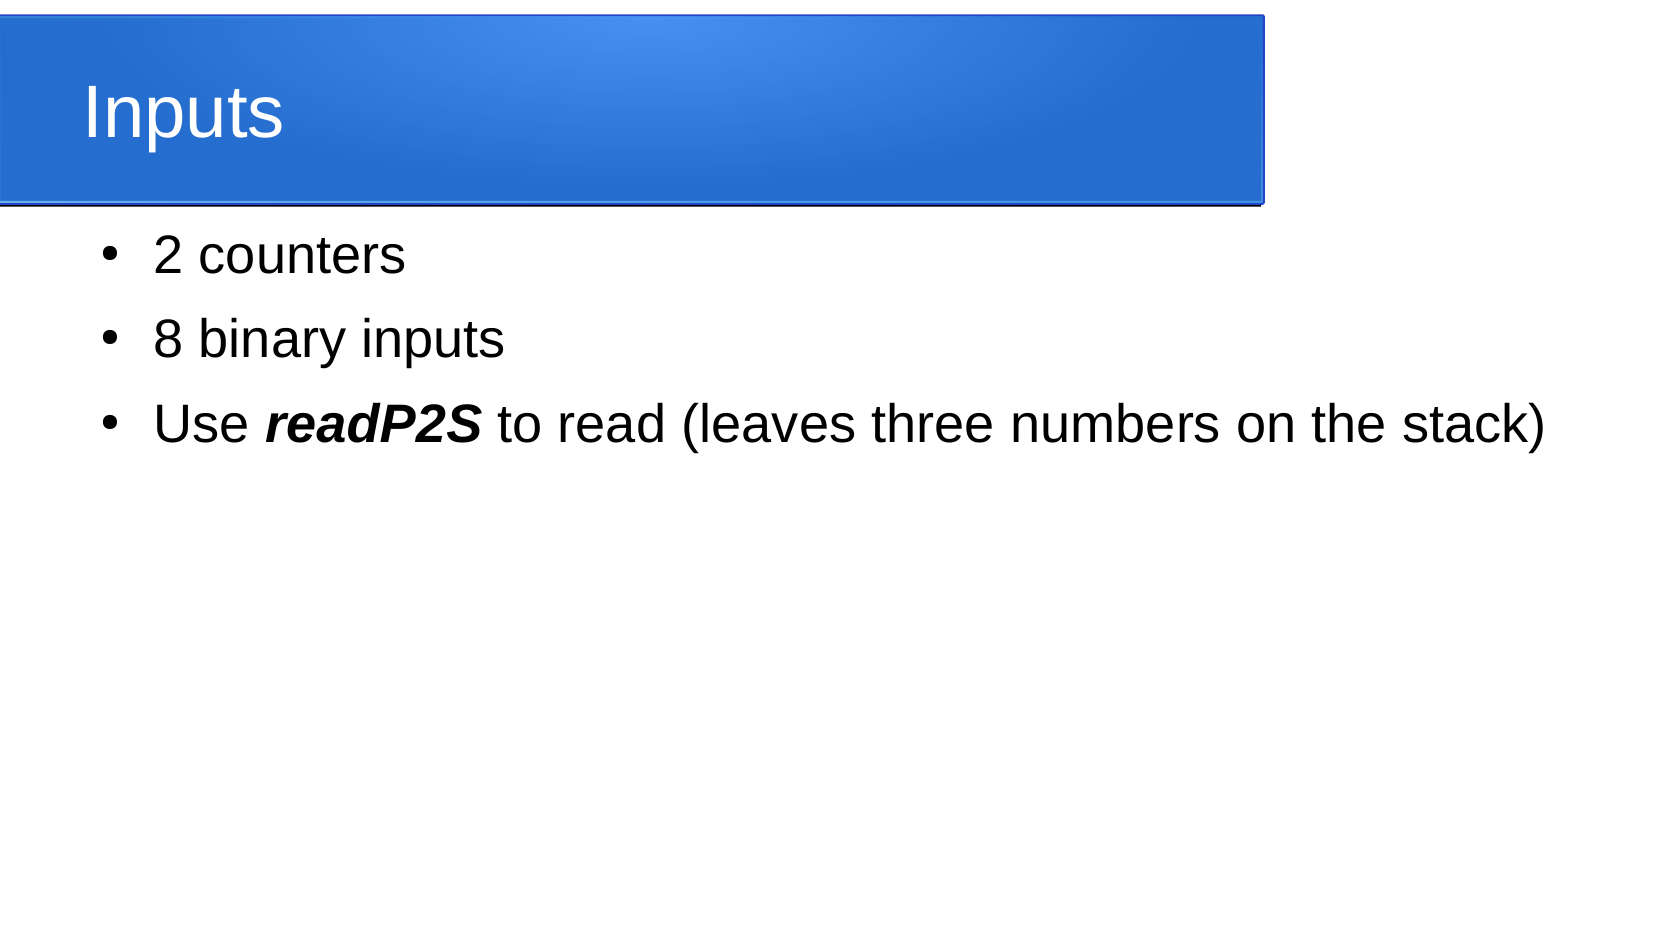

# Inputs
2 counters
8 binary inputs
Use readP2S to read (leaves three numbers on the stack)